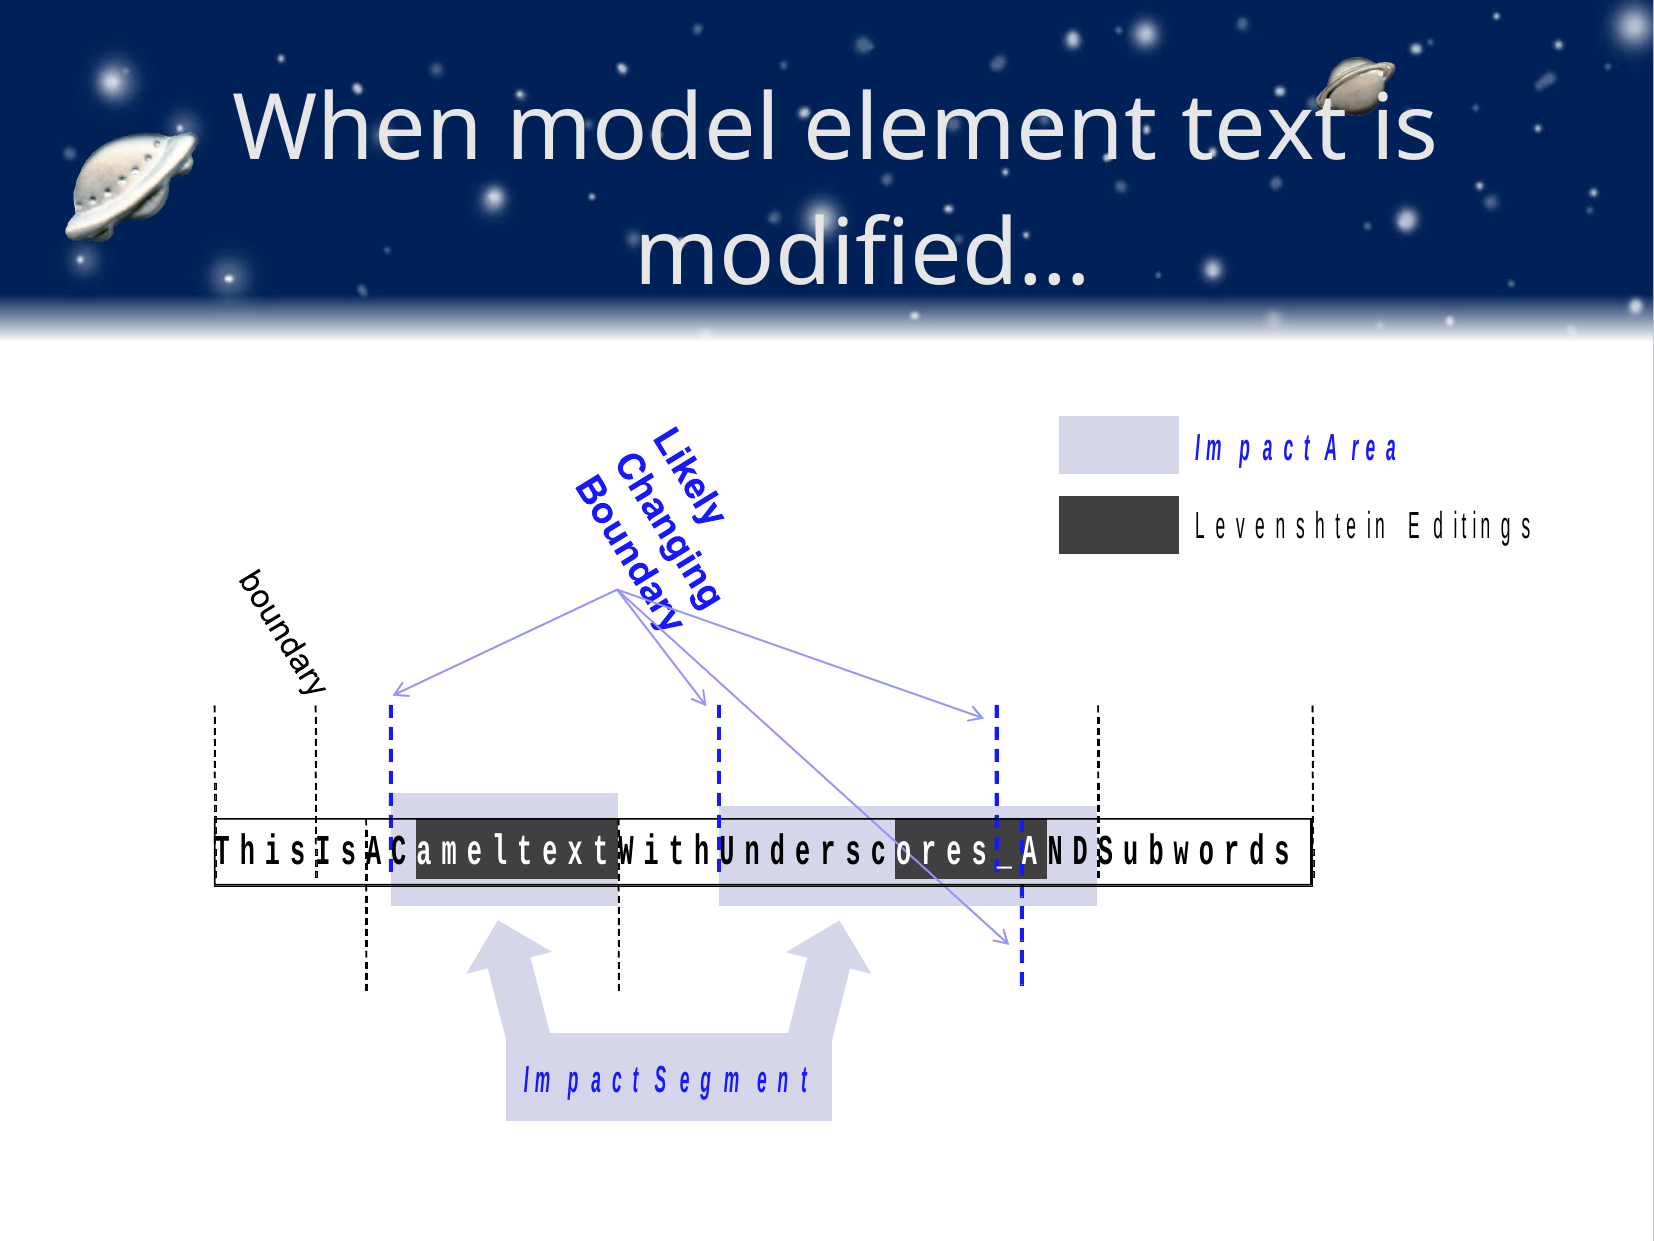

# When model element text is modified…